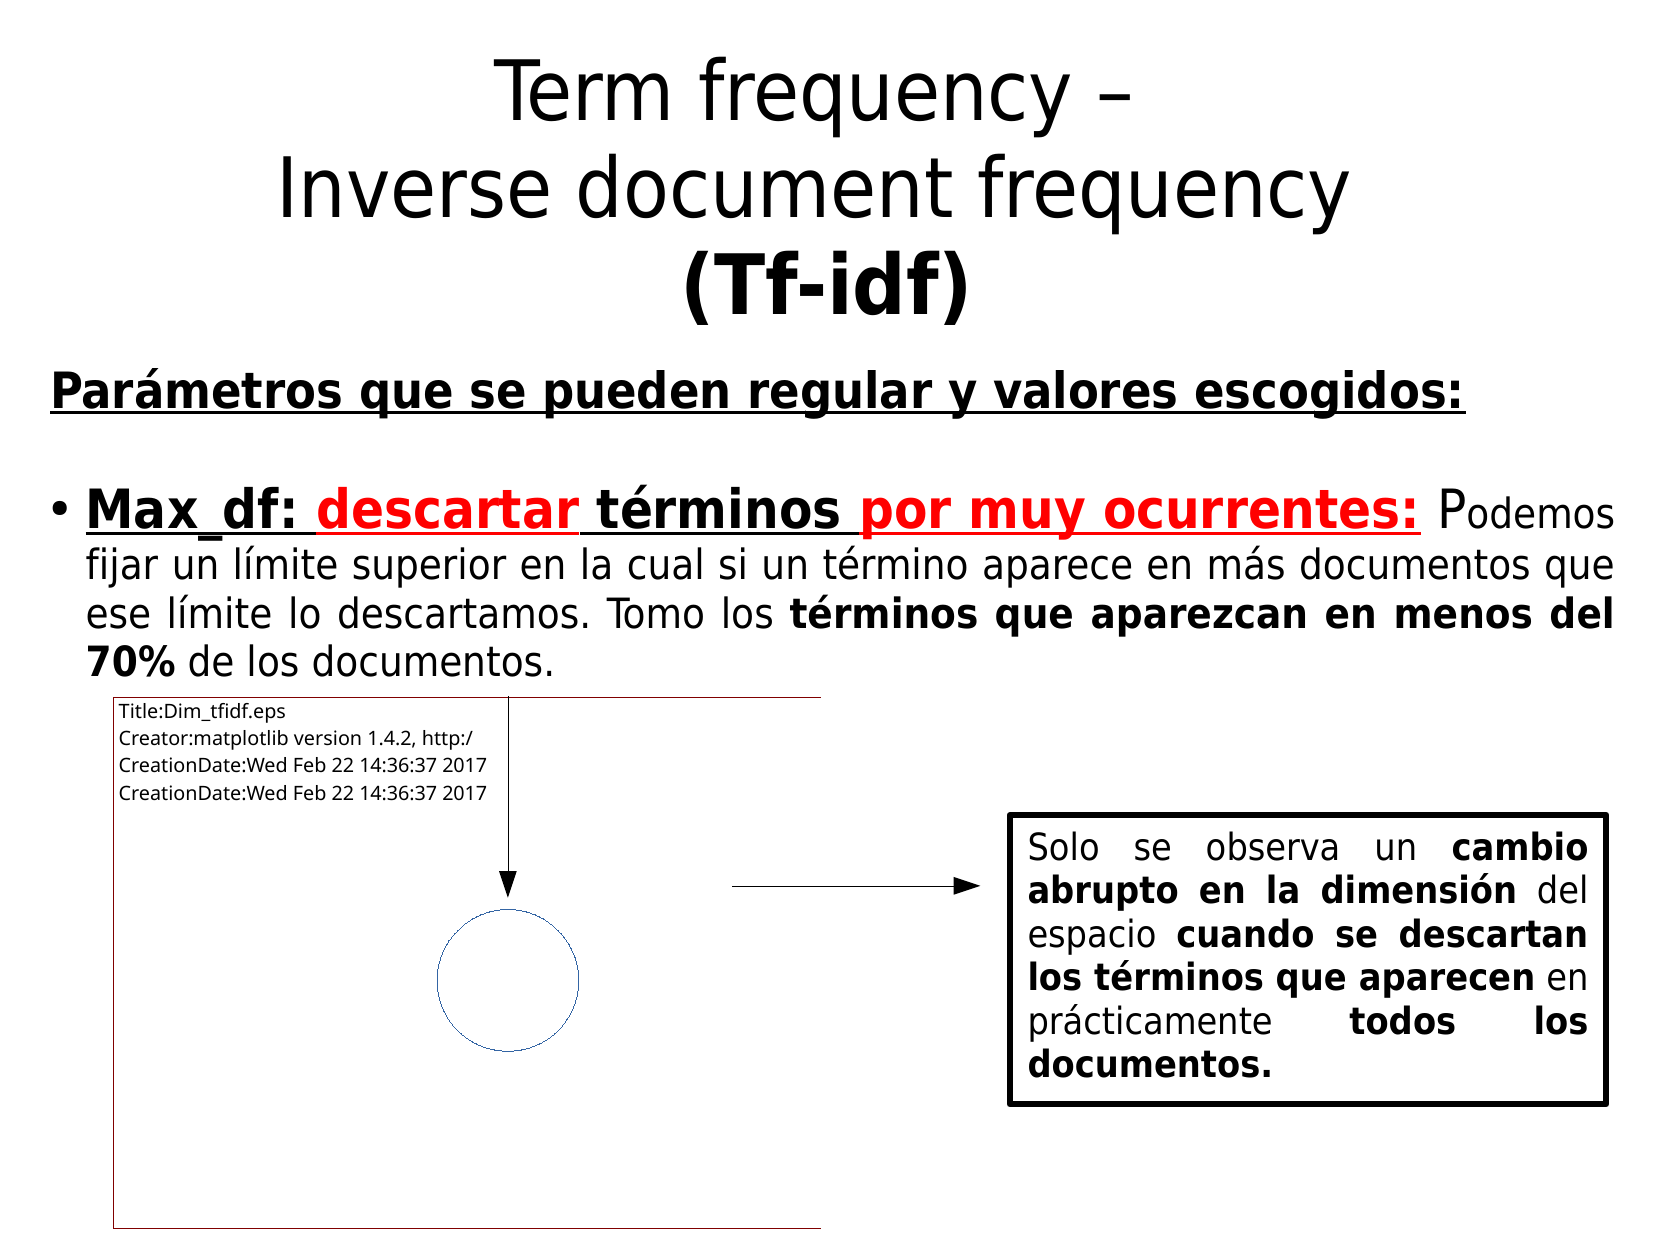

# Term frequency – Inverse document frequency (Tf-idf)
Parámetros que se pueden regular y valores escogidos:
Max_df: descartar términos por muy ocurrentes: Podemos fijar un límite superior en la cual si un término aparece en más documentos que ese límite lo descartamos. Tomo los términos que aparezcan en menos del 70% de los documentos.
Solo se observa un cambio abrupto en la dimensión del espacio cuando se descartan los términos que aparecen en prácticamente todos los documentos.